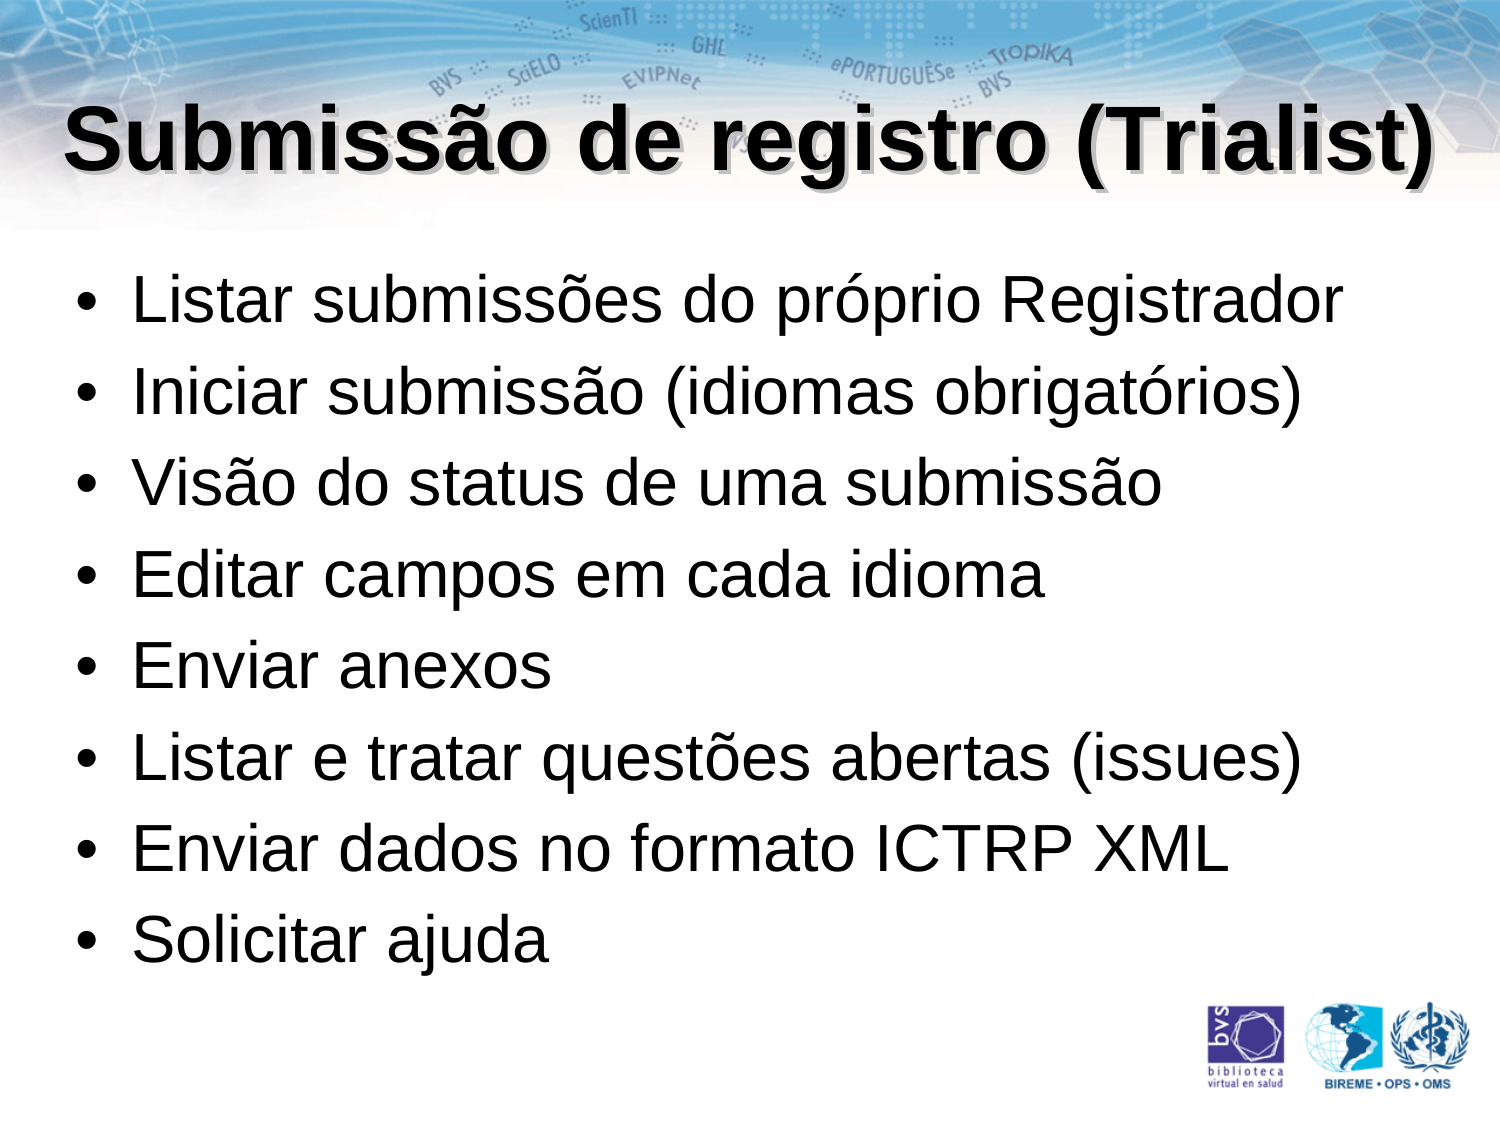

# Submissão de registro (Trialist)
Listar submissões do próprio Registrador
Iniciar submissão (idiomas obrigatórios)
Visão do status de uma submissão
Editar campos em cada idioma
Enviar anexos
Listar e tratar questões abertas (issues)
Enviar dados no formato ICTRP XML
Solicitar ajuda